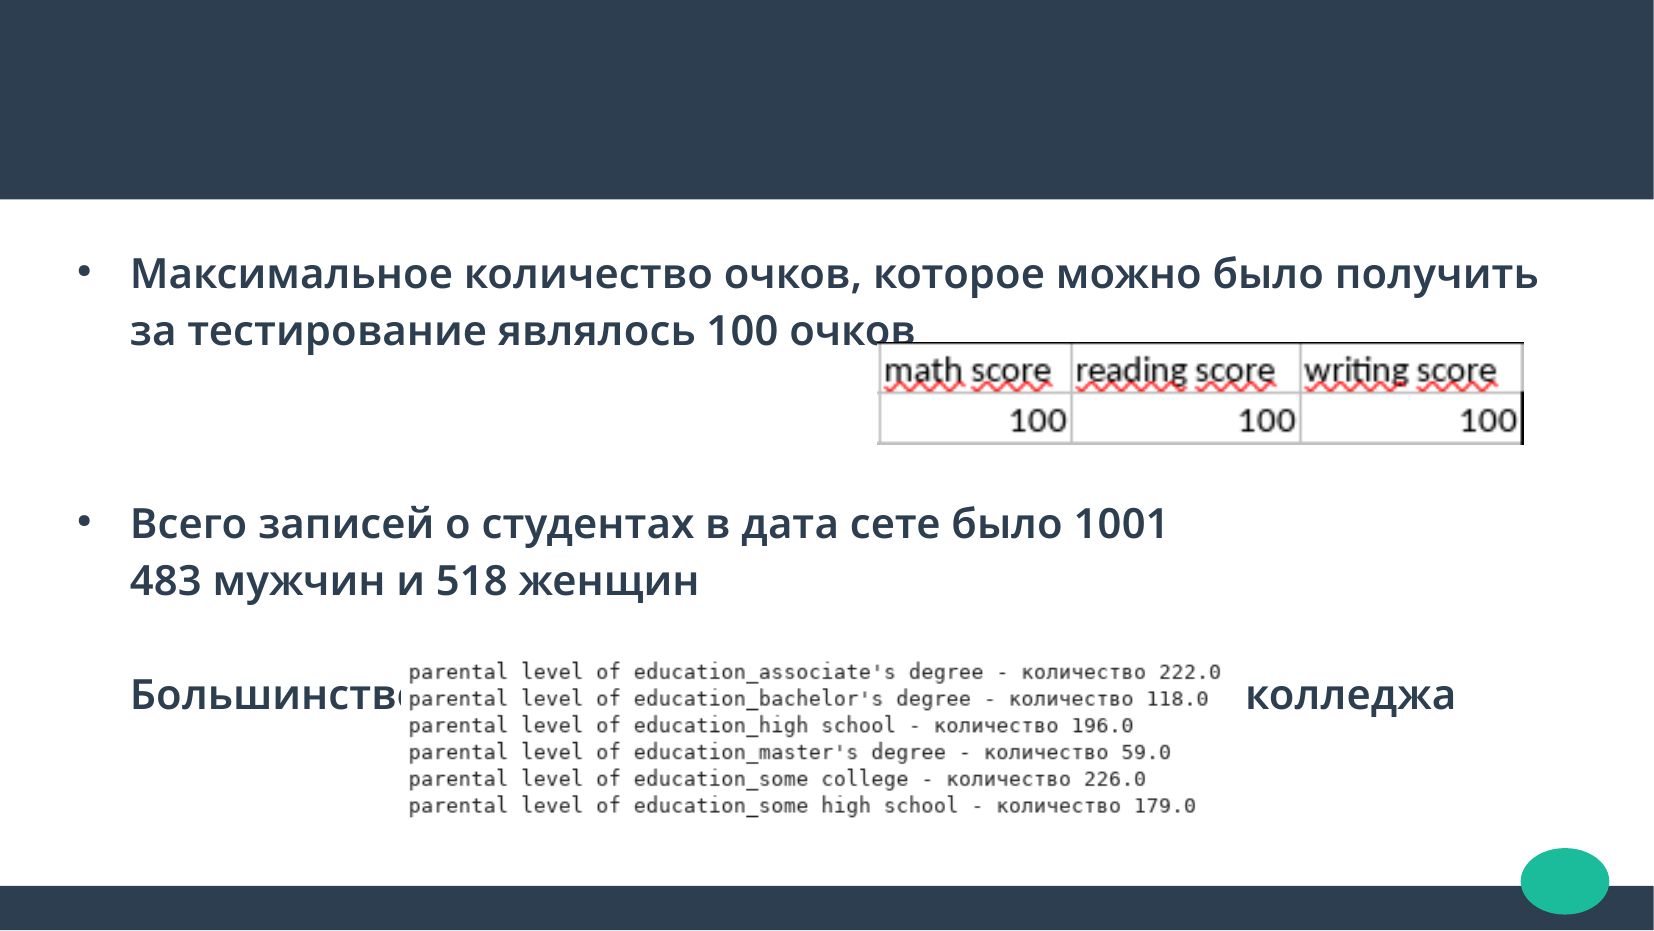

# Максимальное количество очков, которое можно было получить за тестирование являлось 100 очков
Всего записей о студентах в дата сете было 1001
483 мужчин и 518 женщин
Большинство из родителей имеют образования из колледжа